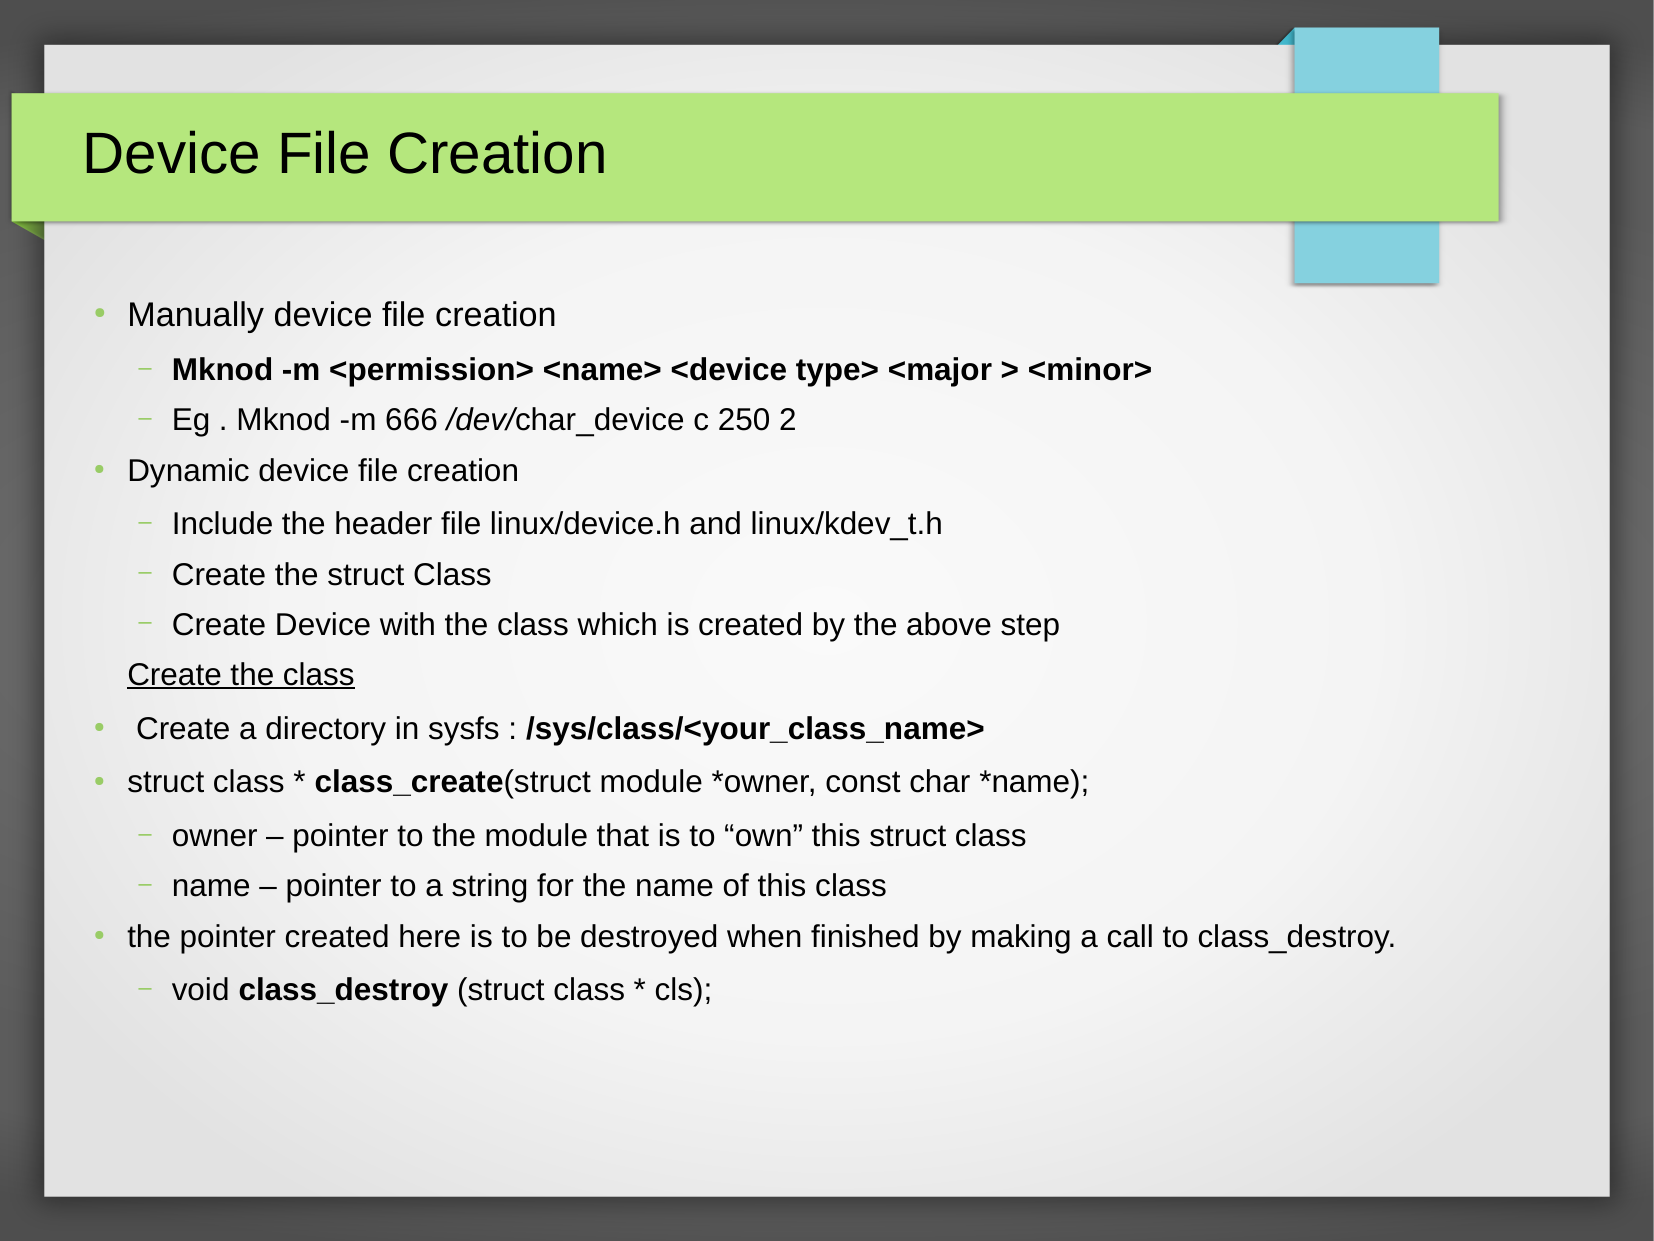

# Device File Creation
Manually device file creation
Mknod -m <permission> <name> <device type> <major > <minor>
Eg . Mknod -m 666 /dev/char_device c 250 2
Dynamic device file creation
Include the header file linux/device.h and linux/kdev_t.h
Create the struct Class
Create Device with the class which is created by the above step
Create the class
 Create a directory in sysfs : /sys/class/<your_class_name>
struct class * class_create(struct module *owner, const char *name);
owner – pointer to the module that is to “own” this struct class
name – pointer to a string for the name of this class
the pointer created here is to be destroyed when finished by making a call to class_destroy.
void class_destroy (struct class * cls);